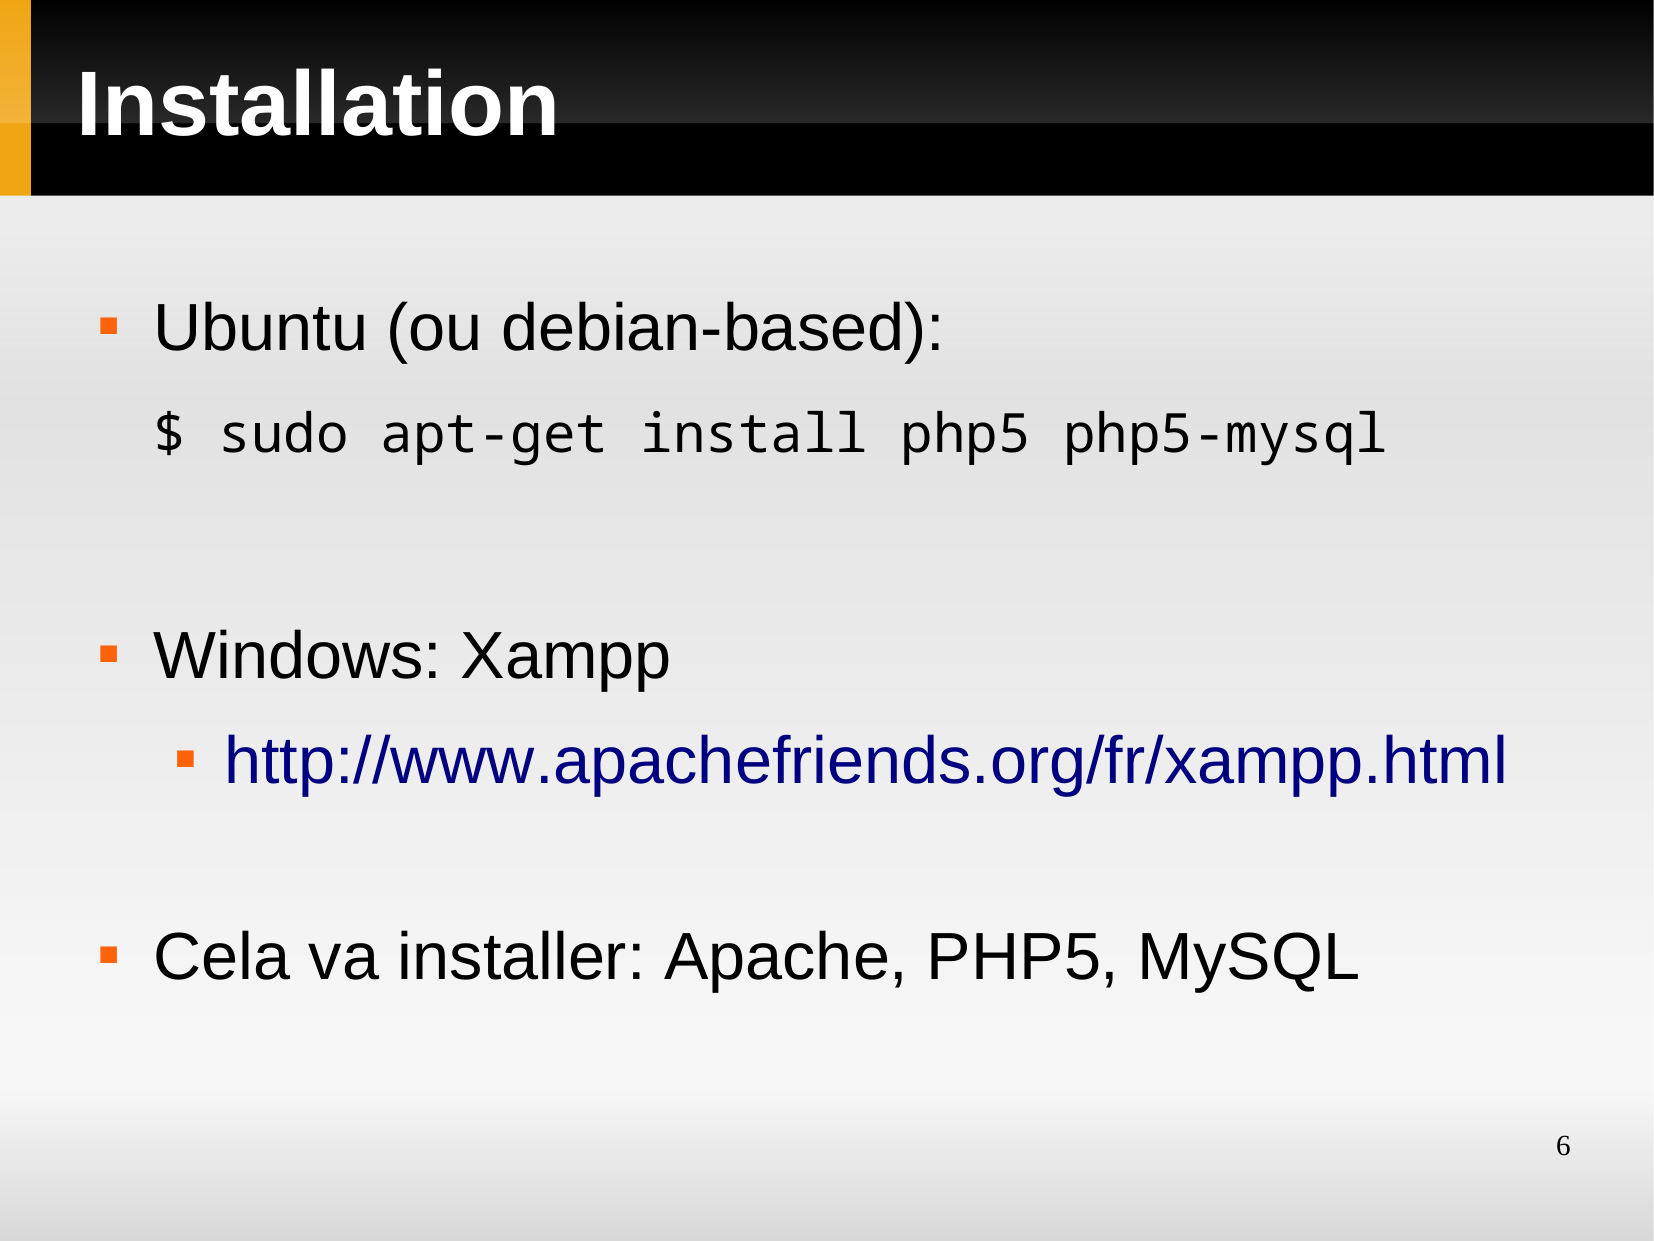

# Installation
Ubuntu (ou debian-based):
$ sudo apt-get install php5 php5-mysql
Windows: Xampp
http://www.apachefriends.org/fr/xampp.html
Cela va installer: Apache, PHP5, MySQL
6